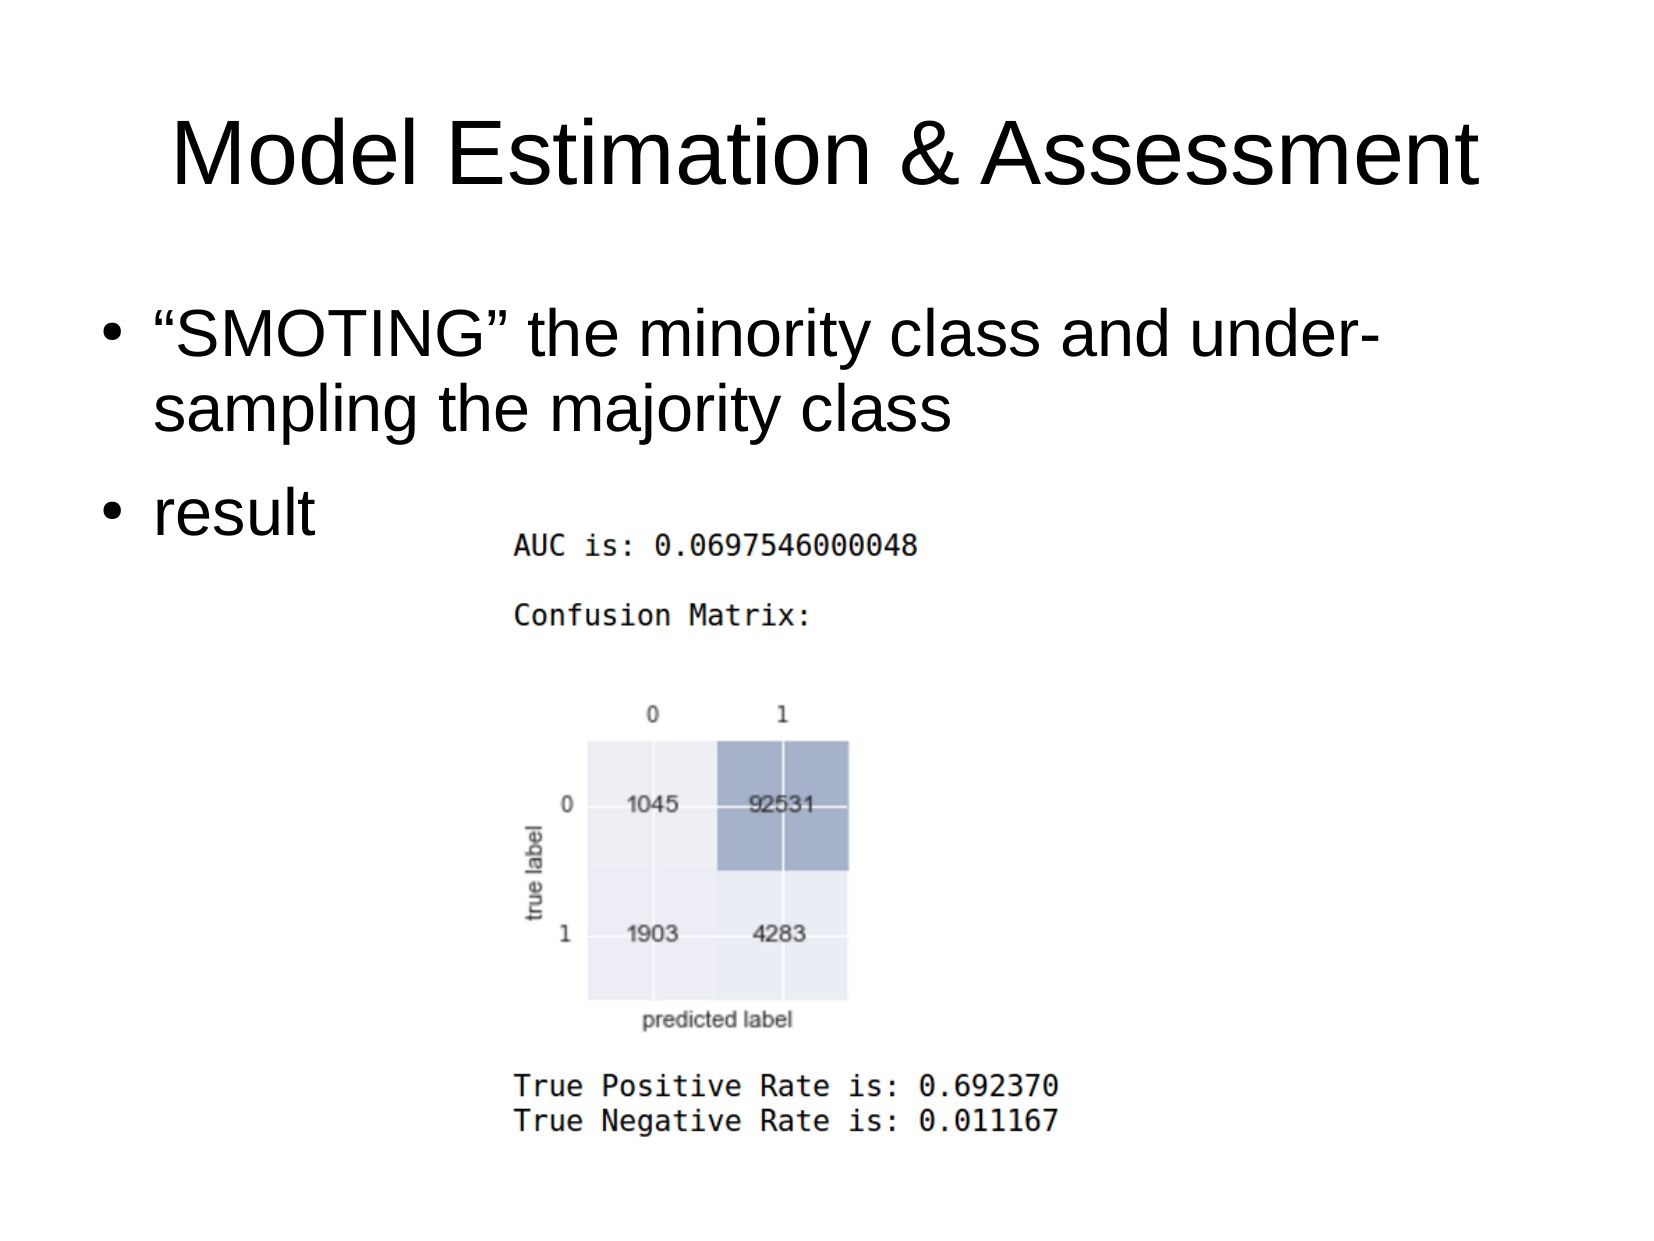

# Model Estimation & Assessment
“SMOTING” the minority class and under-sampling the majority class
result